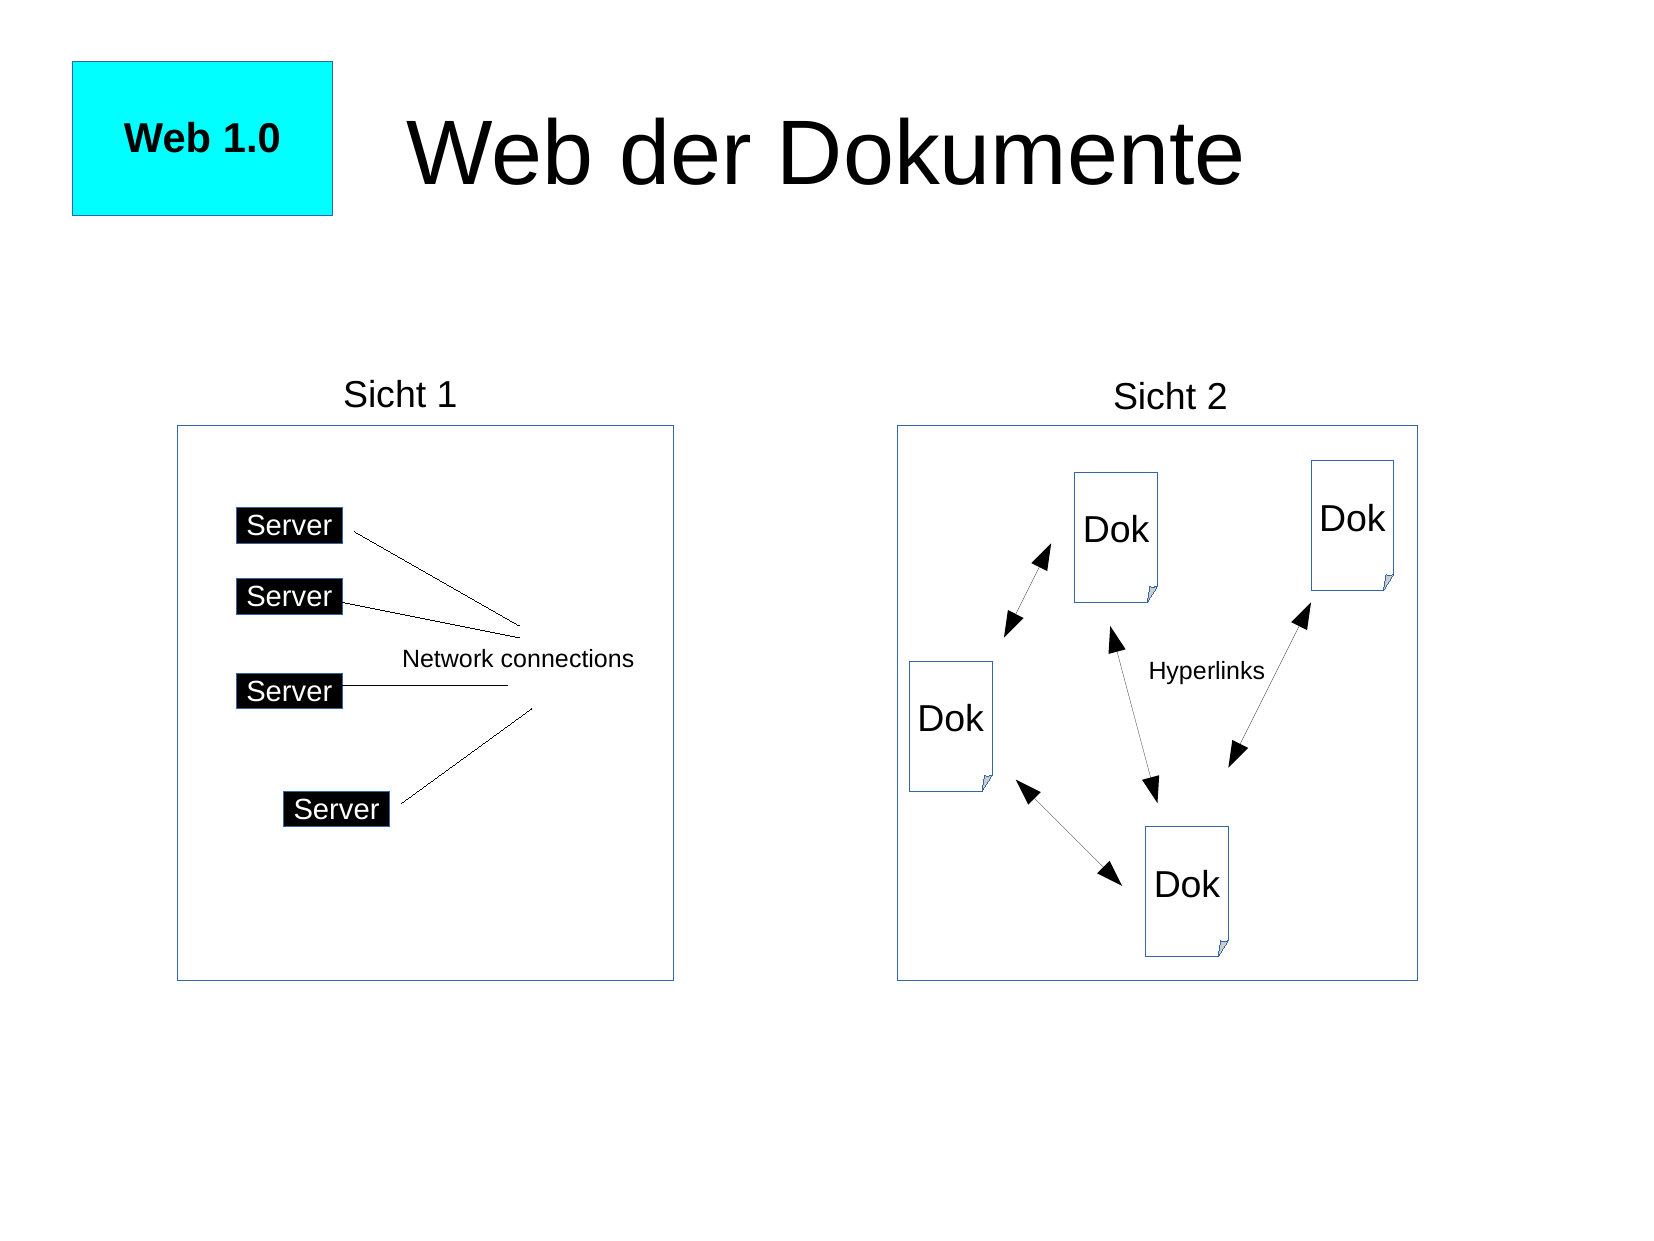

# Web der Dokumente
Web 1.0
Sicht 1
Sicht 2
Dok
Dok
Server
Server
Network connections
Hyperlinks
Dok
Server
Server
Dok